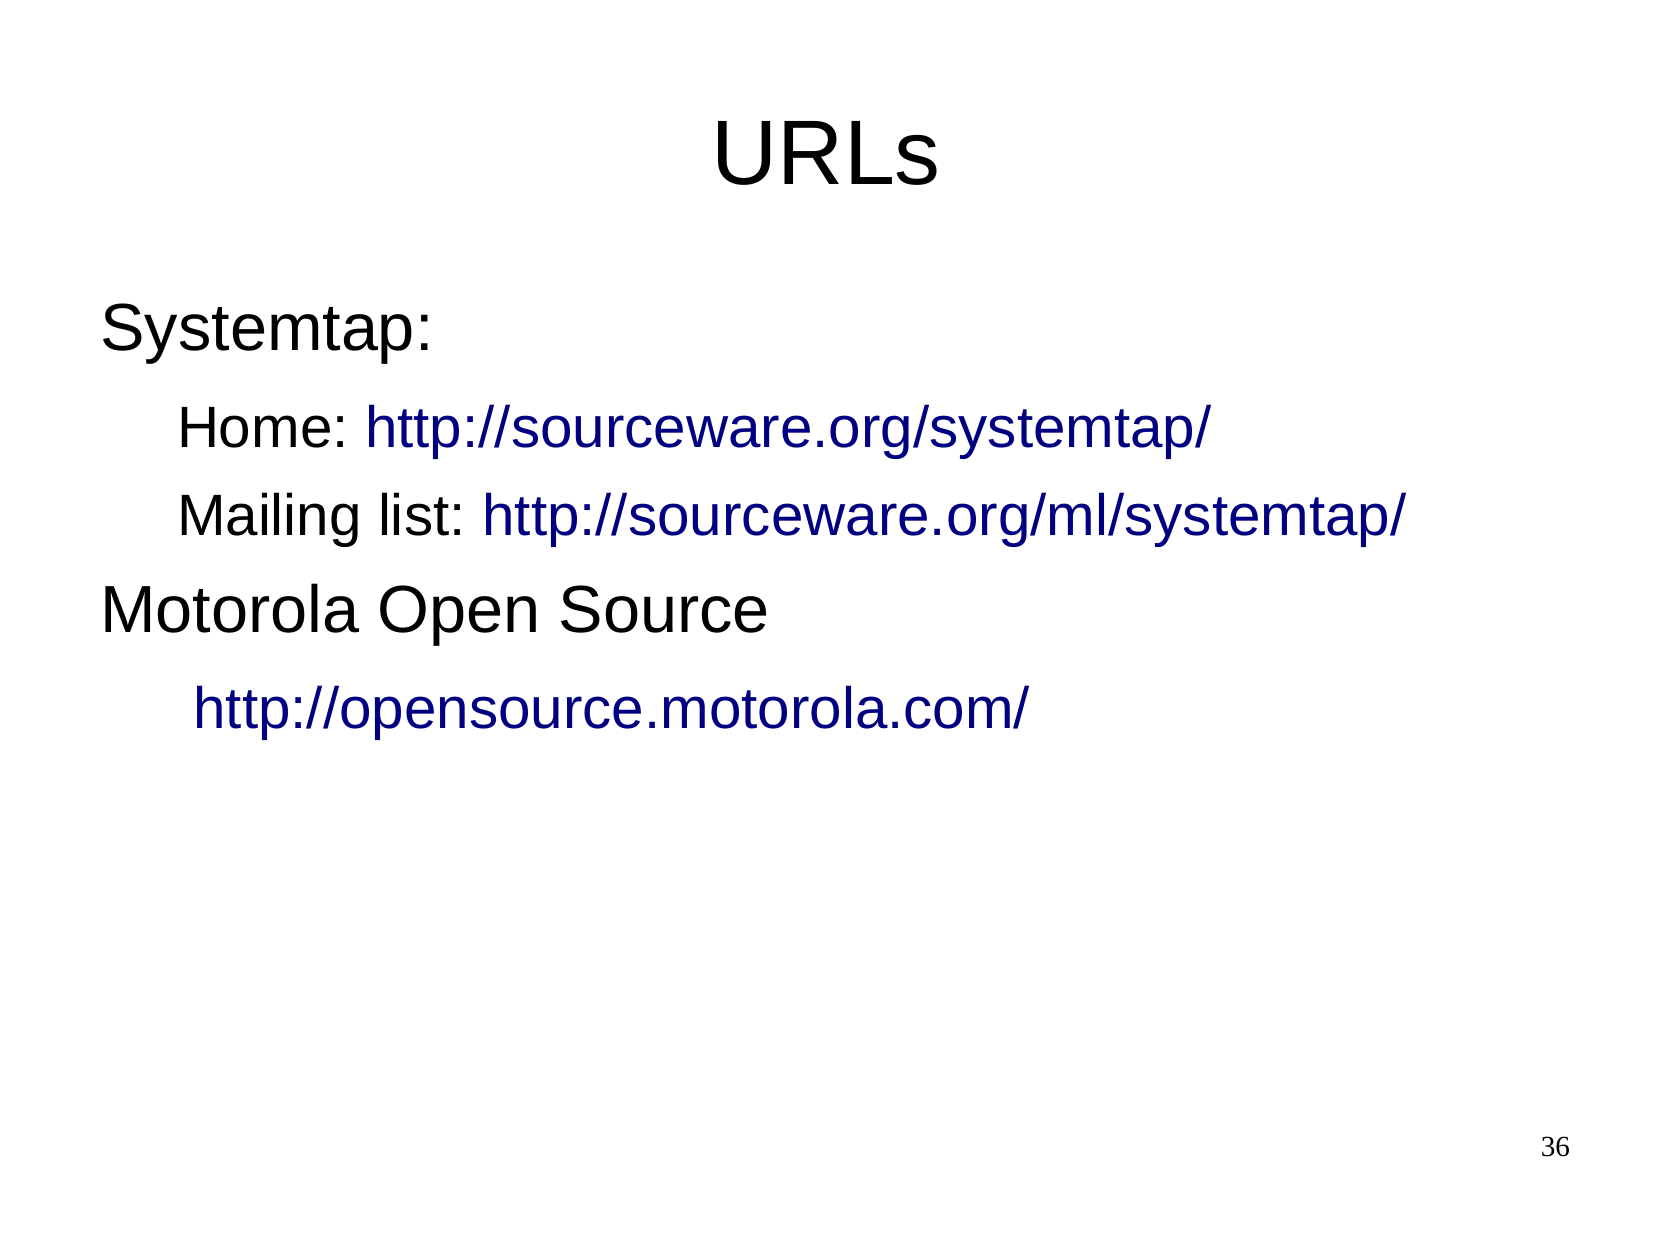

# URLs
Systemtap:
Home: http://sourceware.org/systemtap/
Mailing list: http://sourceware.org/ml/systemtap/
Motorola Open Source
 http://opensource.motorola.com/
36